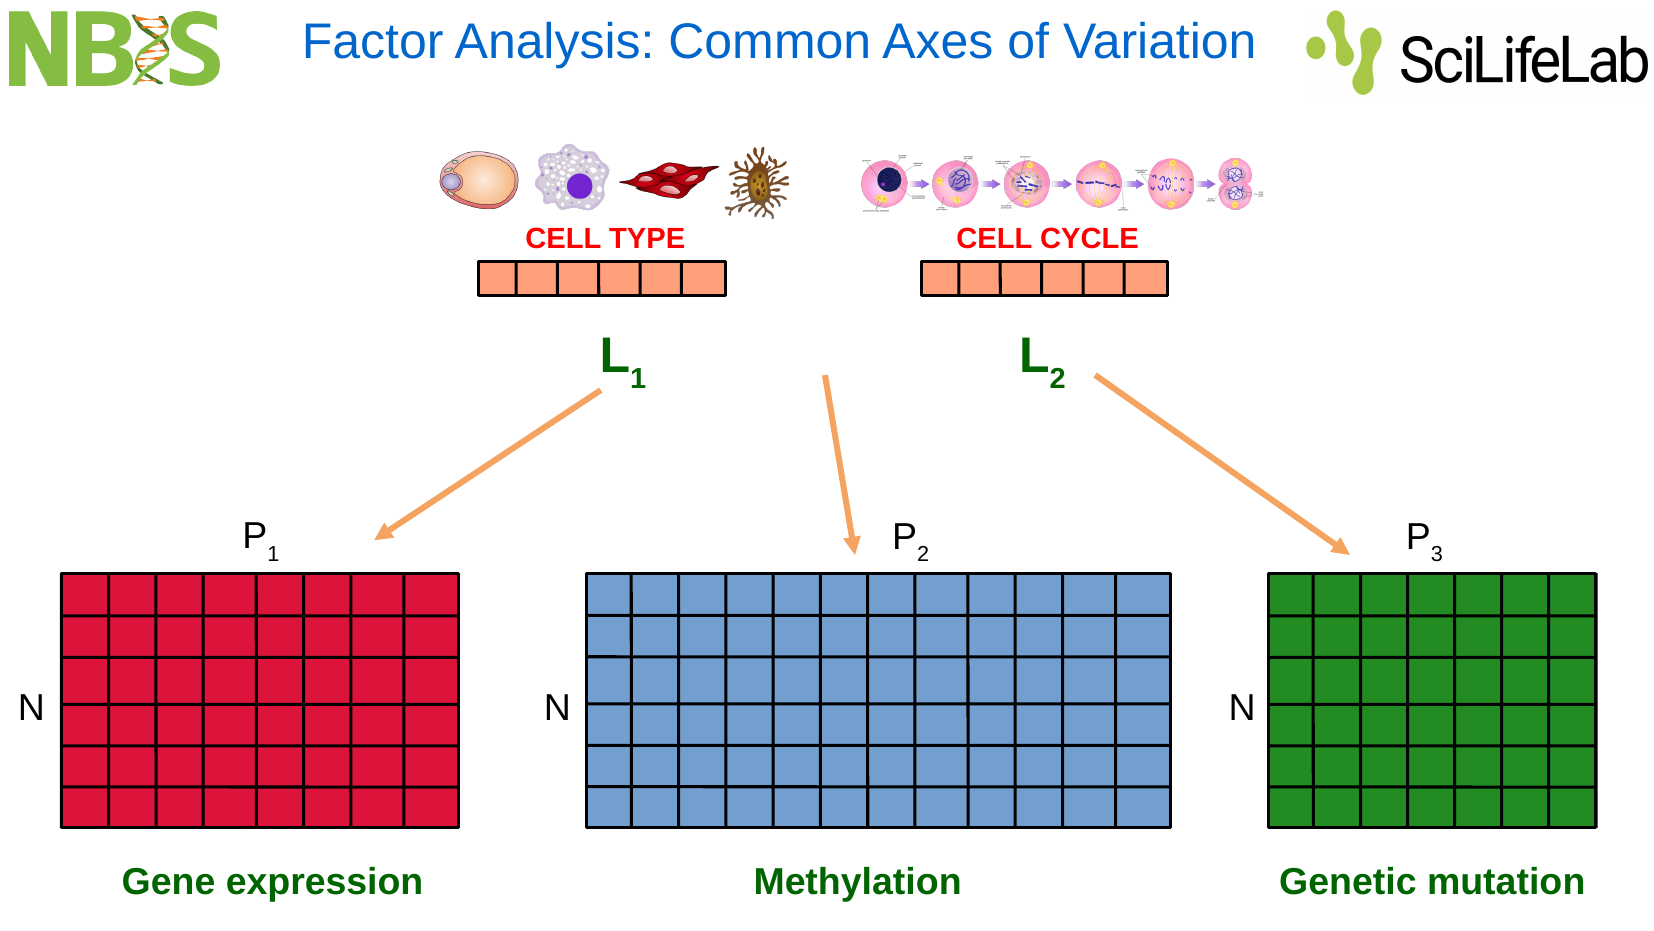

Factor Analysis: Common Axes of Variation
CELL TYPE
CELL CYCLE
L1
L2
P1
P2
P3
N
N
N
Gene expression
Methylation
Genetic mutation